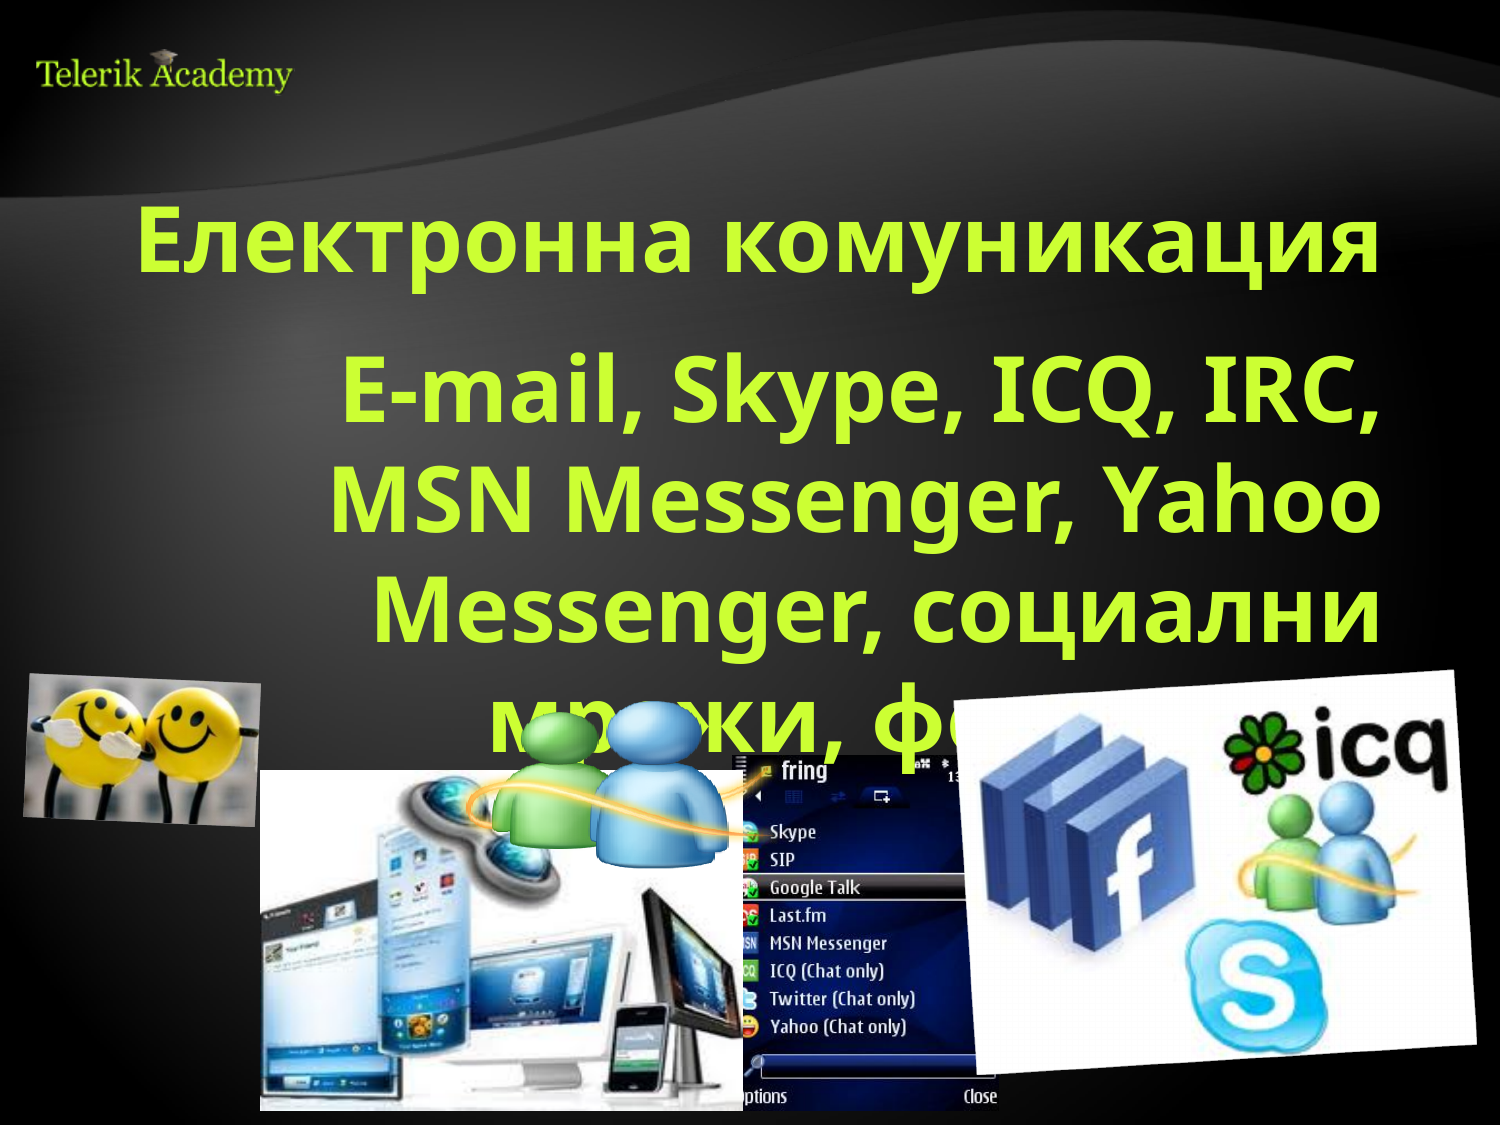

# Електронна комуникация
E-mail, Skype, ICQ, IRC, MSN Messenger, Yahoo Messenger, социални мрежи, форуми, …